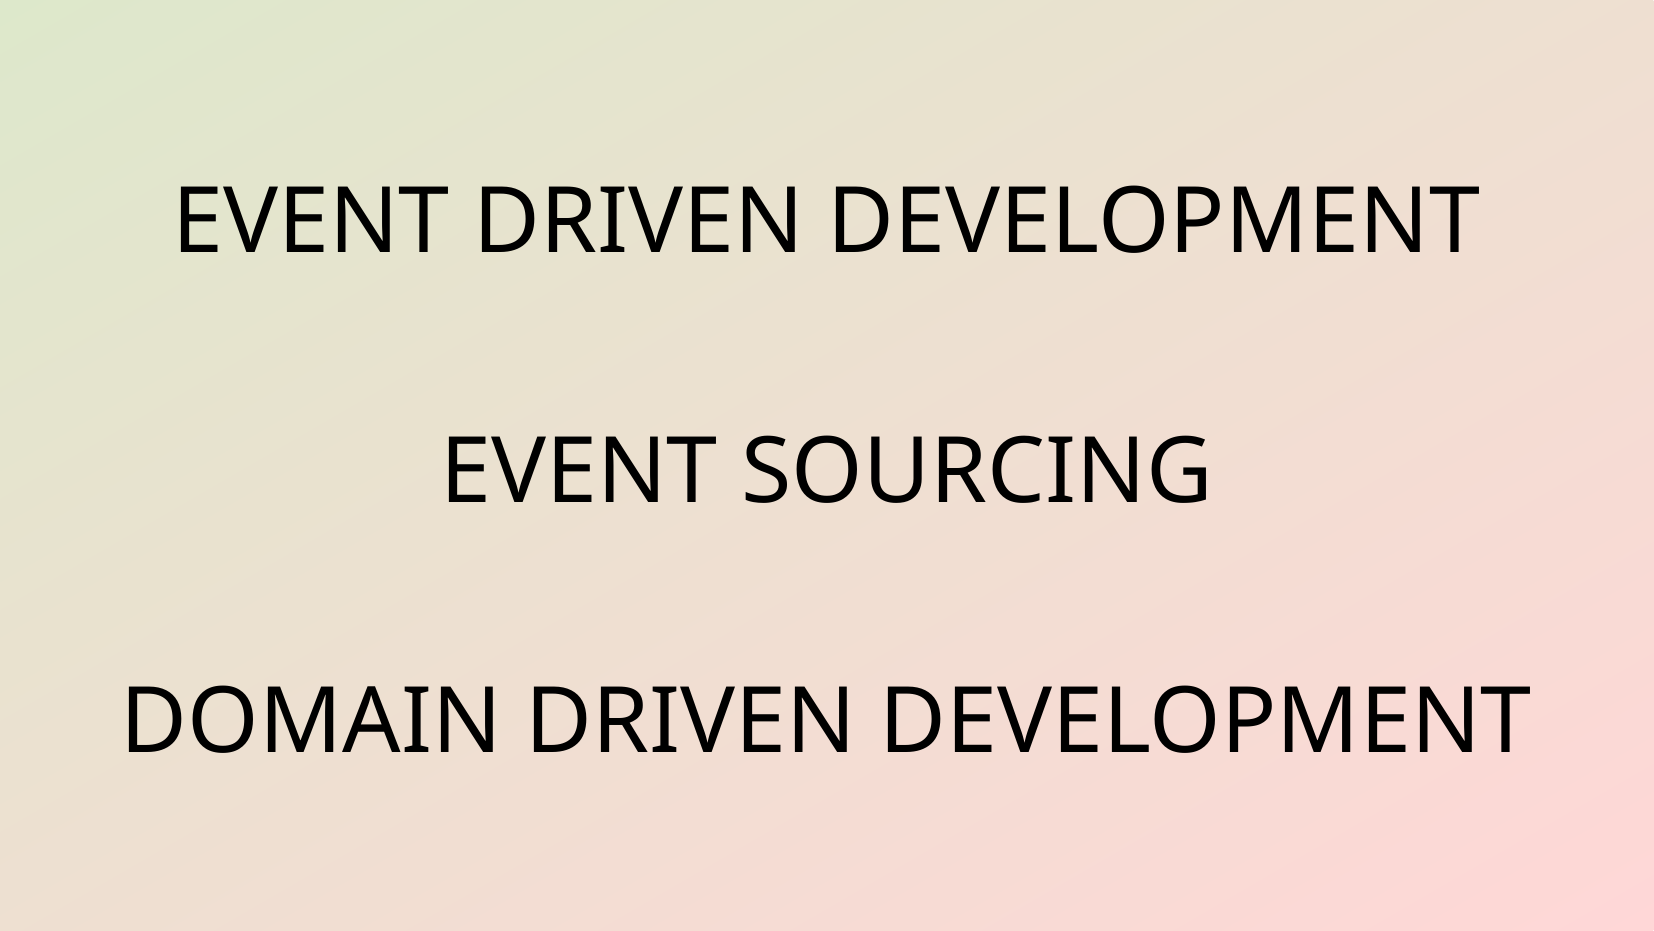

# EVENT DRIVEN DEVELOPMENT
EVENT SOURCING
DOMAIN DRIVEN DEVELOPMENT